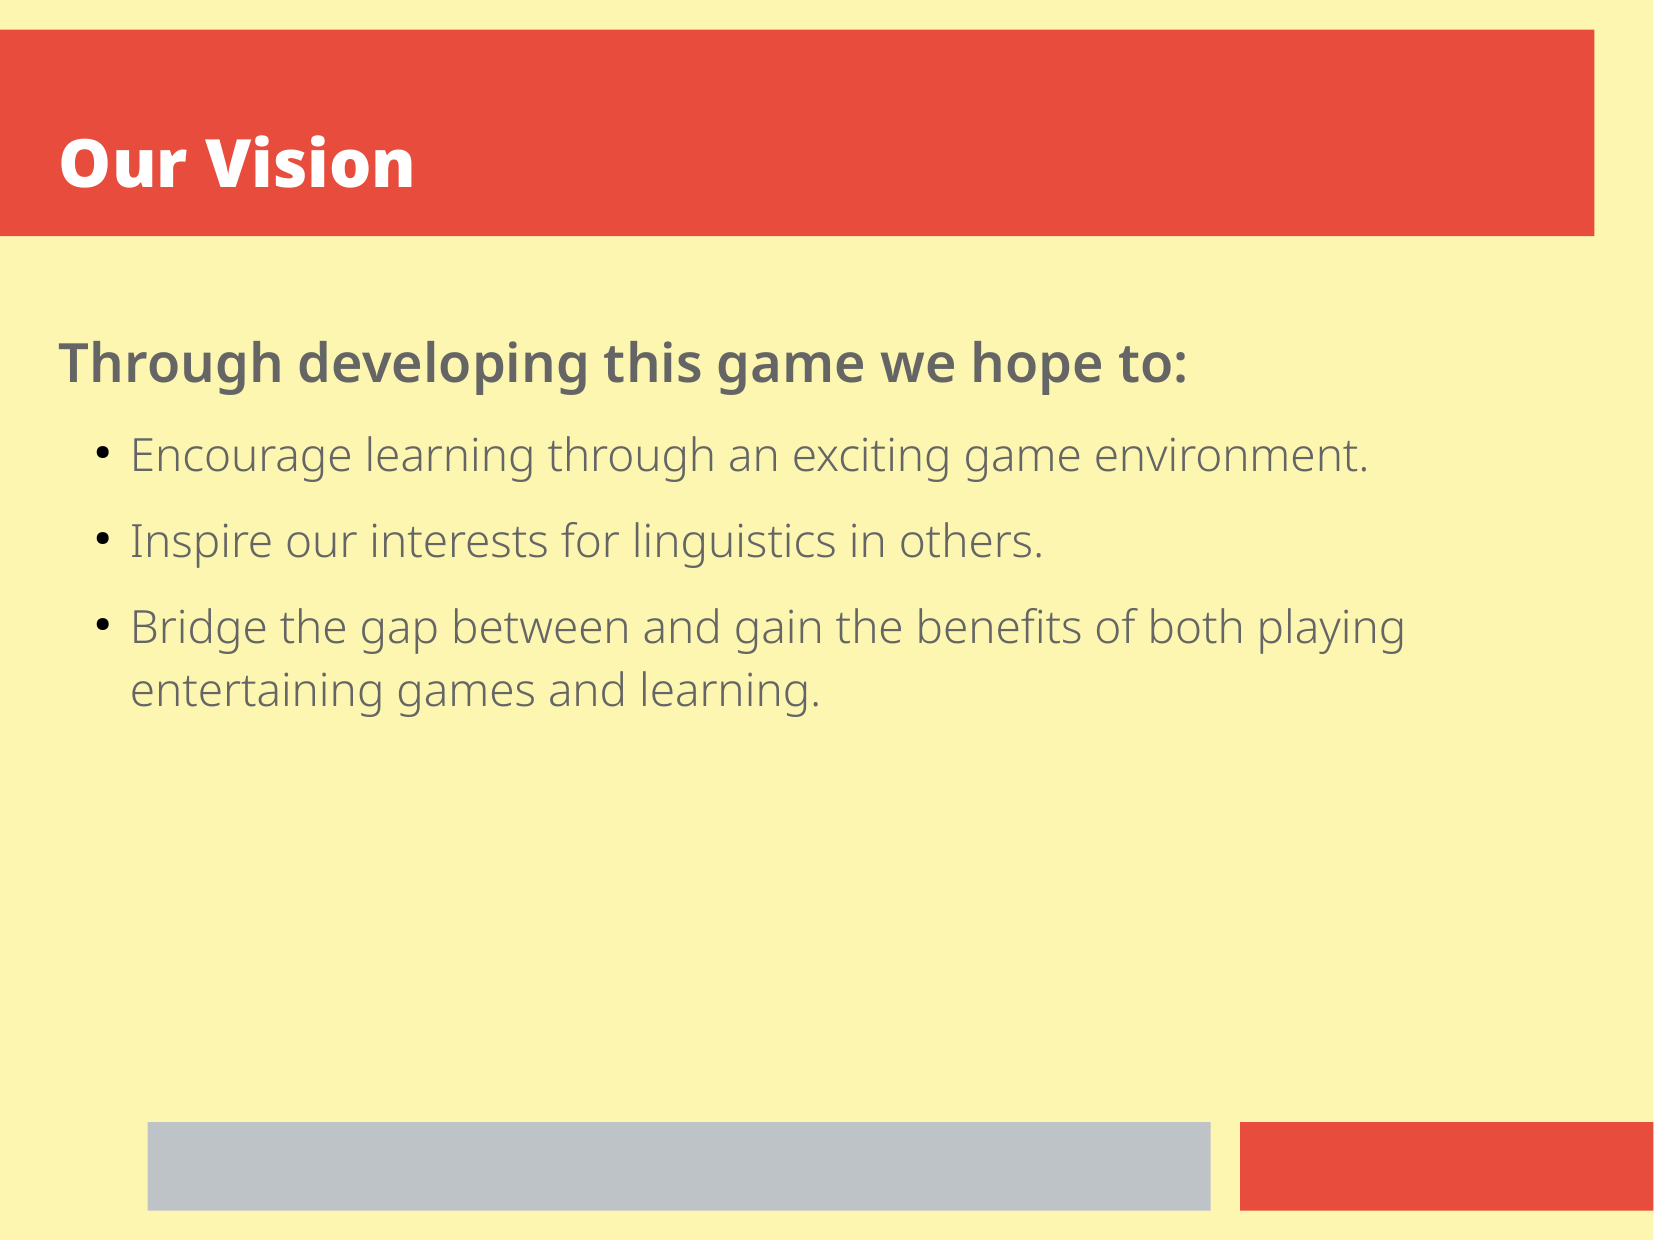

# Our Vision
Through developing this game we hope to:
Encourage learning through an exciting game environment.
Inspire our interests for linguistics in others.
Bridge the gap between and gain the benefits of both playing entertaining games and learning.